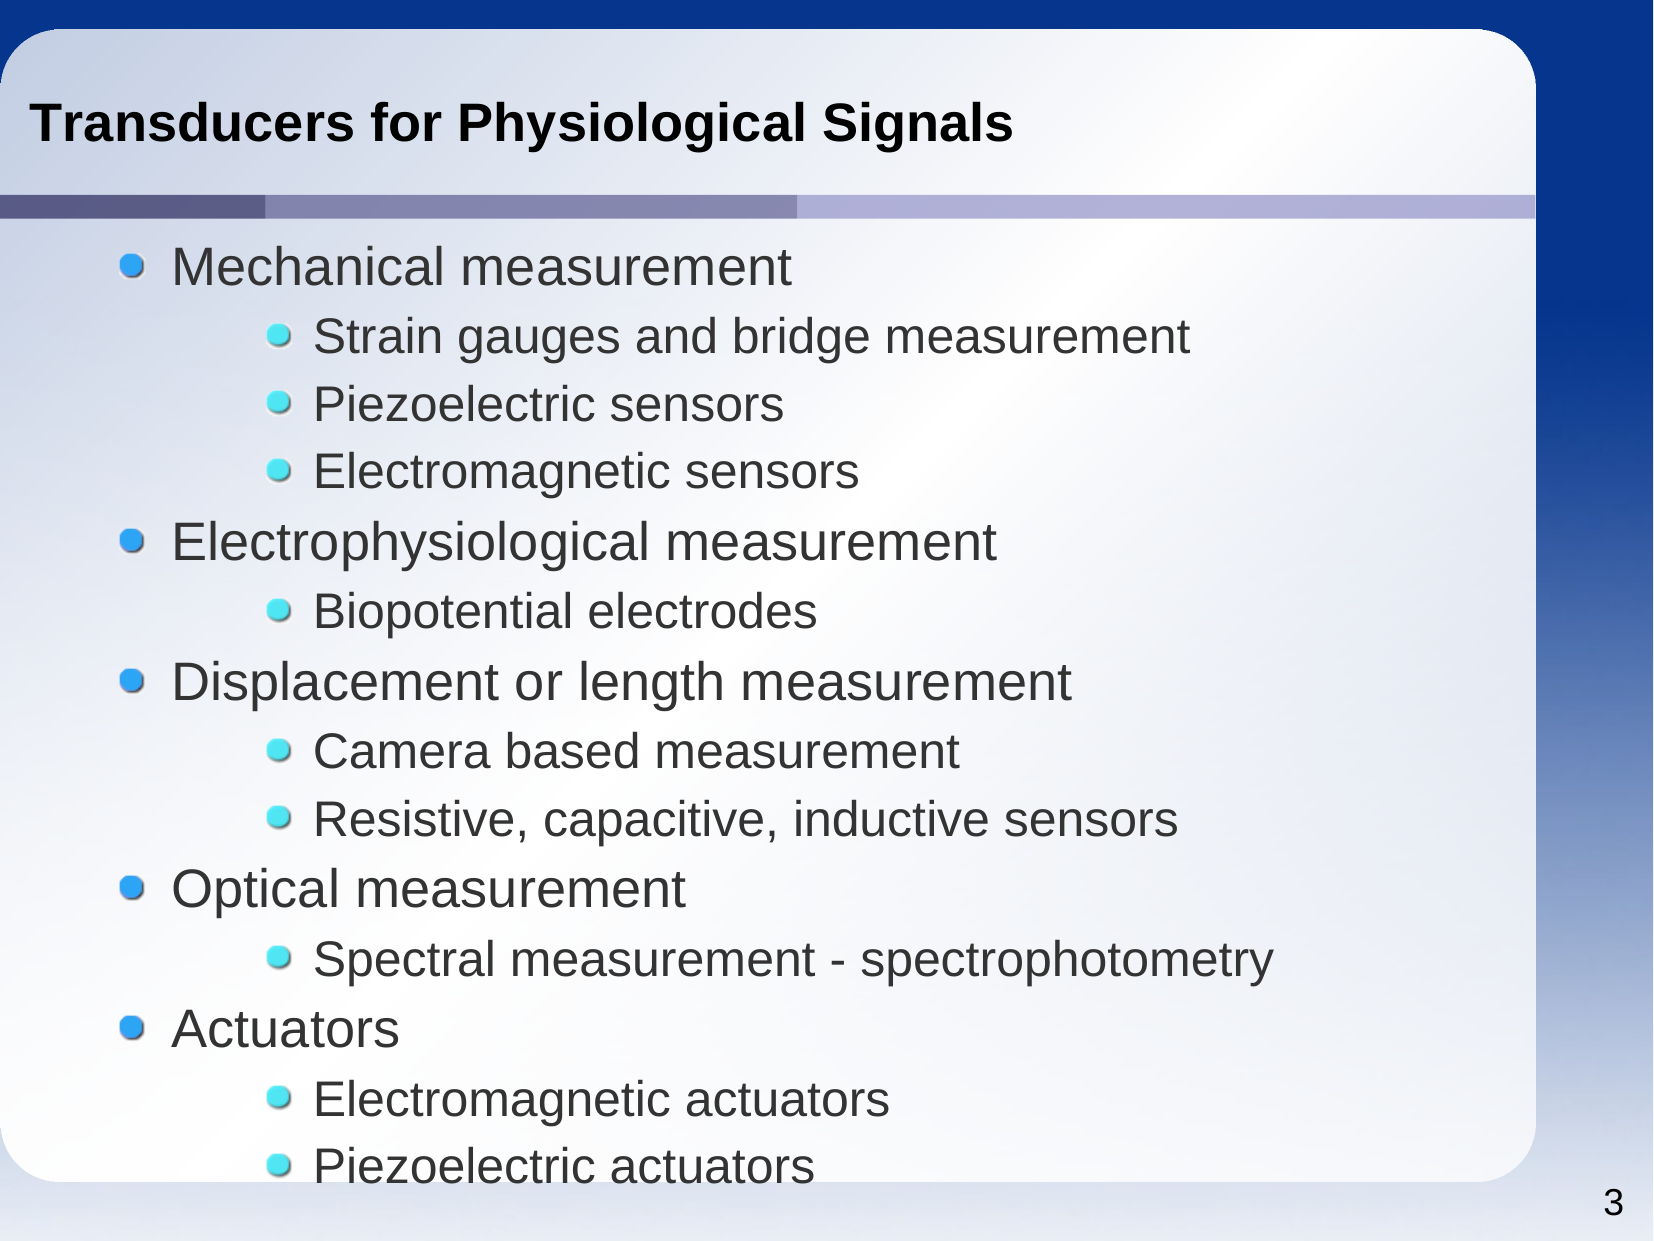

# Transducers for Physiological Signals
Mechanical measurement
Strain gauges and bridge measurement
Piezoelectric sensors
Electromagnetic sensors
Electrophysiological measurement
Biopotential electrodes
Displacement or length measurement
Camera based measurement
Resistive, capacitive, inductive sensors
Optical measurement
Spectral measurement - spectrophotometry
Actuators
Electromagnetic actuators
Piezoelectric actuators
3